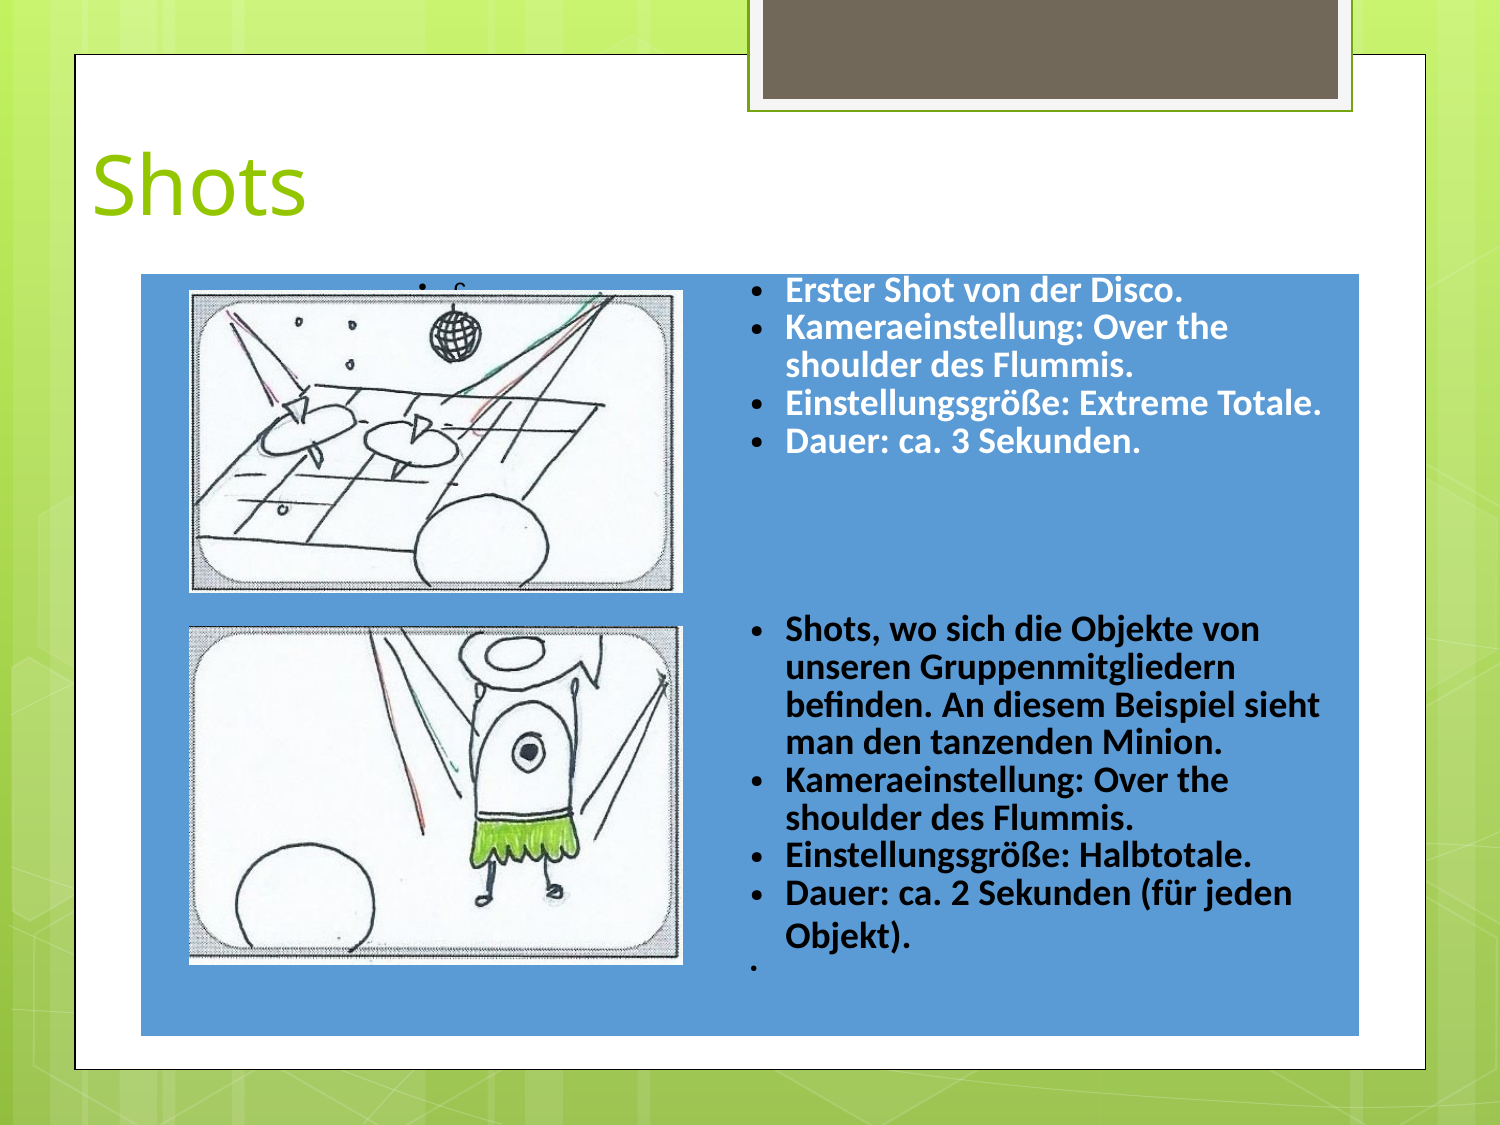

# Shots
| c | Erster Shot von der Disco. Kameraeinstellung: Over the shoulder des Flummis. Einstellungsgröße: Extreme Totale. Dauer: ca. 3 Sekunden. |
| --- | --- |
| | Shots, wo sich die Objekte von unseren Gruppenmitgliedern befinden. An diesem Beispiel sieht man den tanzenden Minion. Kameraeinstellung: Over the shoulder des Flummis. Einstellungsgröße: Halbtotale. Dauer: ca. 2 Sekunden (für jeden Objekt). |